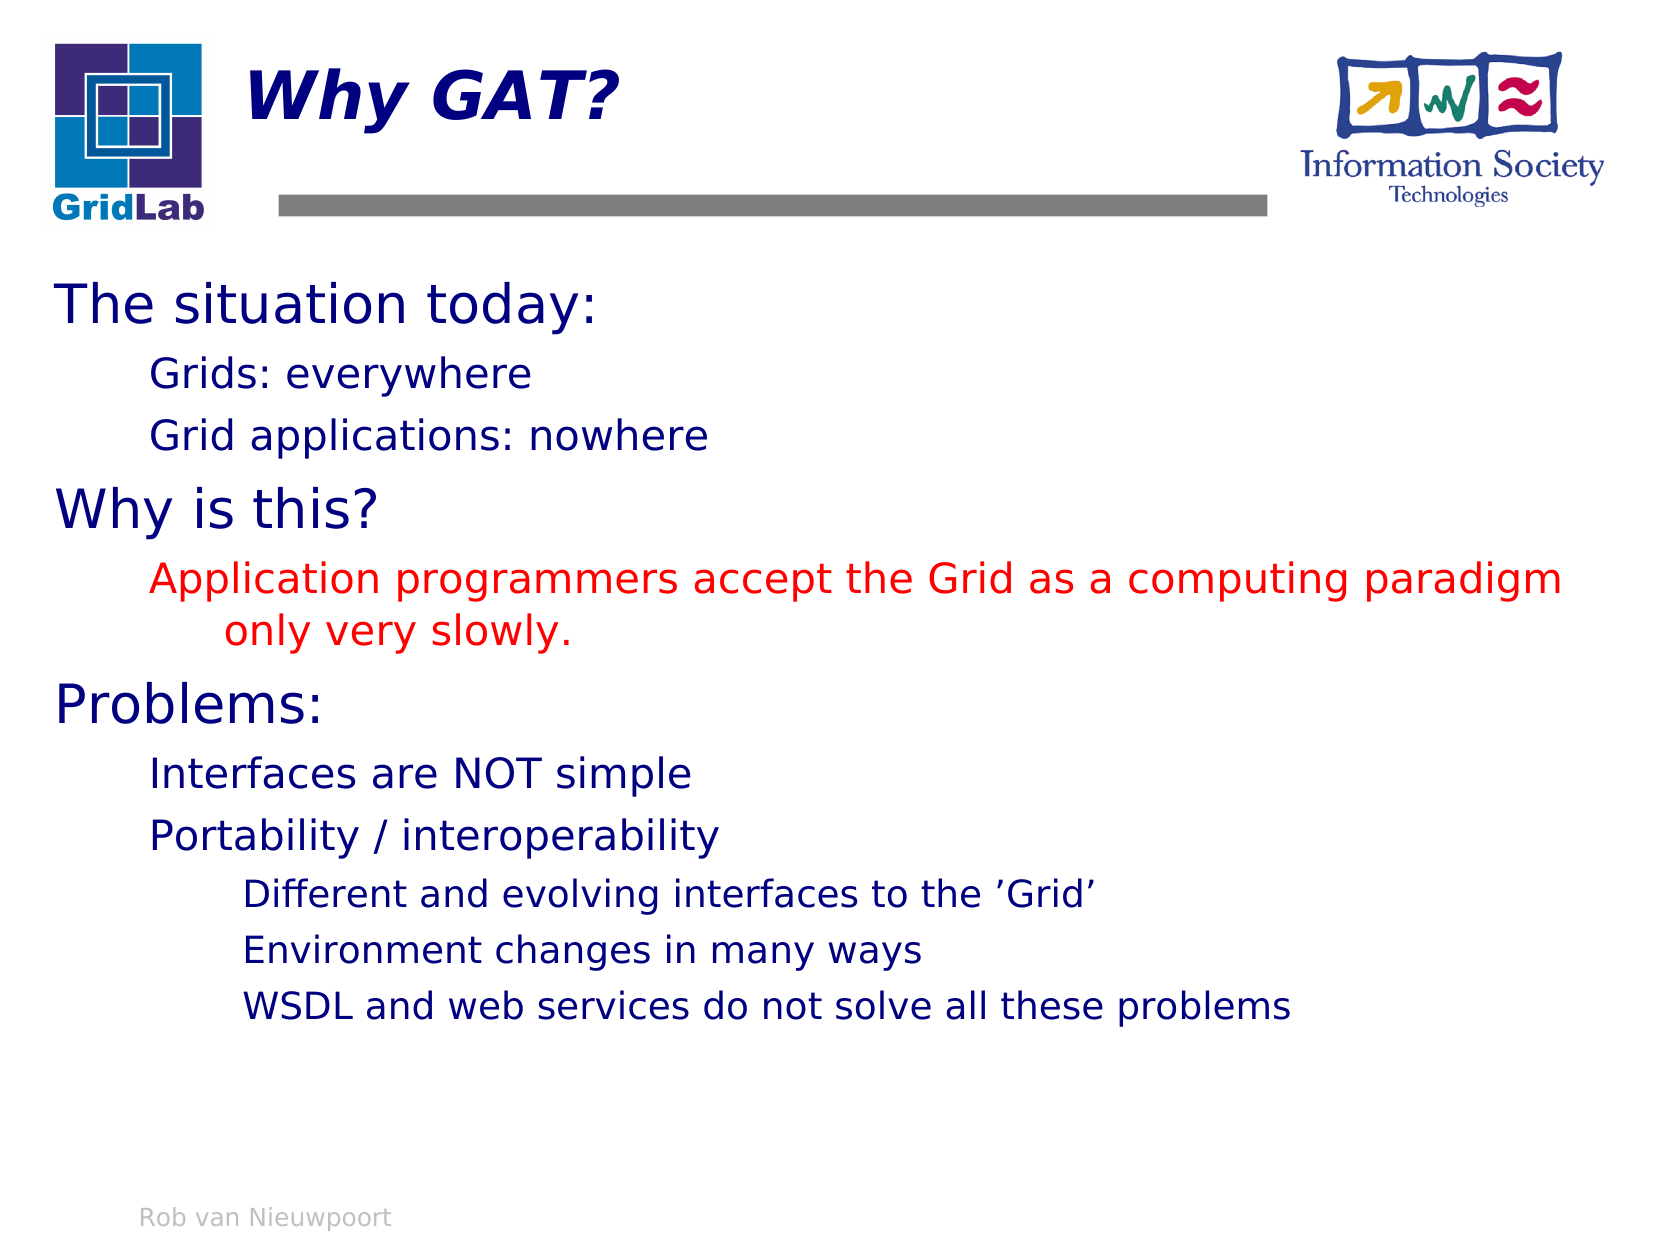

# Why GAT?
The situation today:
Grids: everywhere
Grid applications: nowhere
Why is this?
Application programmers accept the Grid as a computing paradigm only very slowly.
Problems:
Interfaces are NOT simple
Portability / interoperability
Different and evolving interfaces to the ’Grid’
Environment changes in many ways
WSDL and web services do not solve all these problems